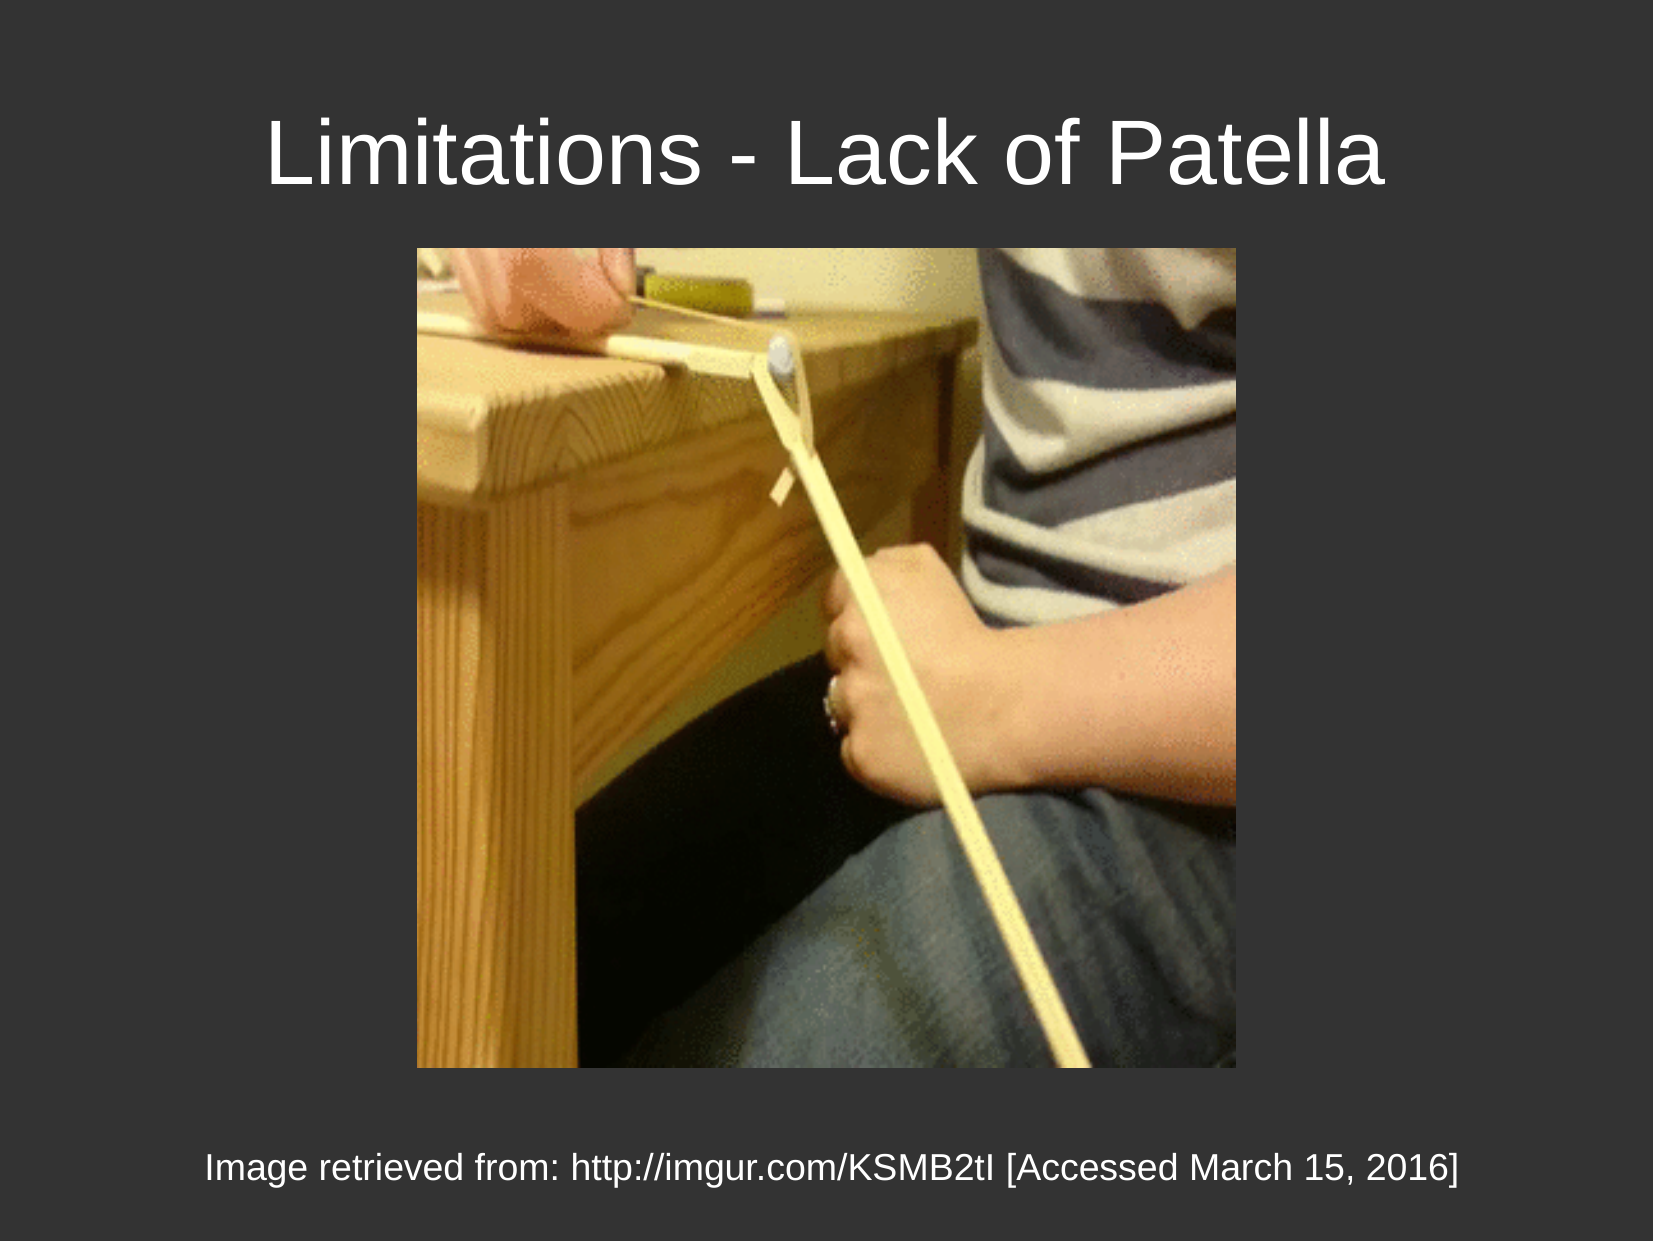

# Limitations - Lack of Patella
Image retrieved from: http://imgur.com/KSMB2tI [Accessed March 15, 2016]